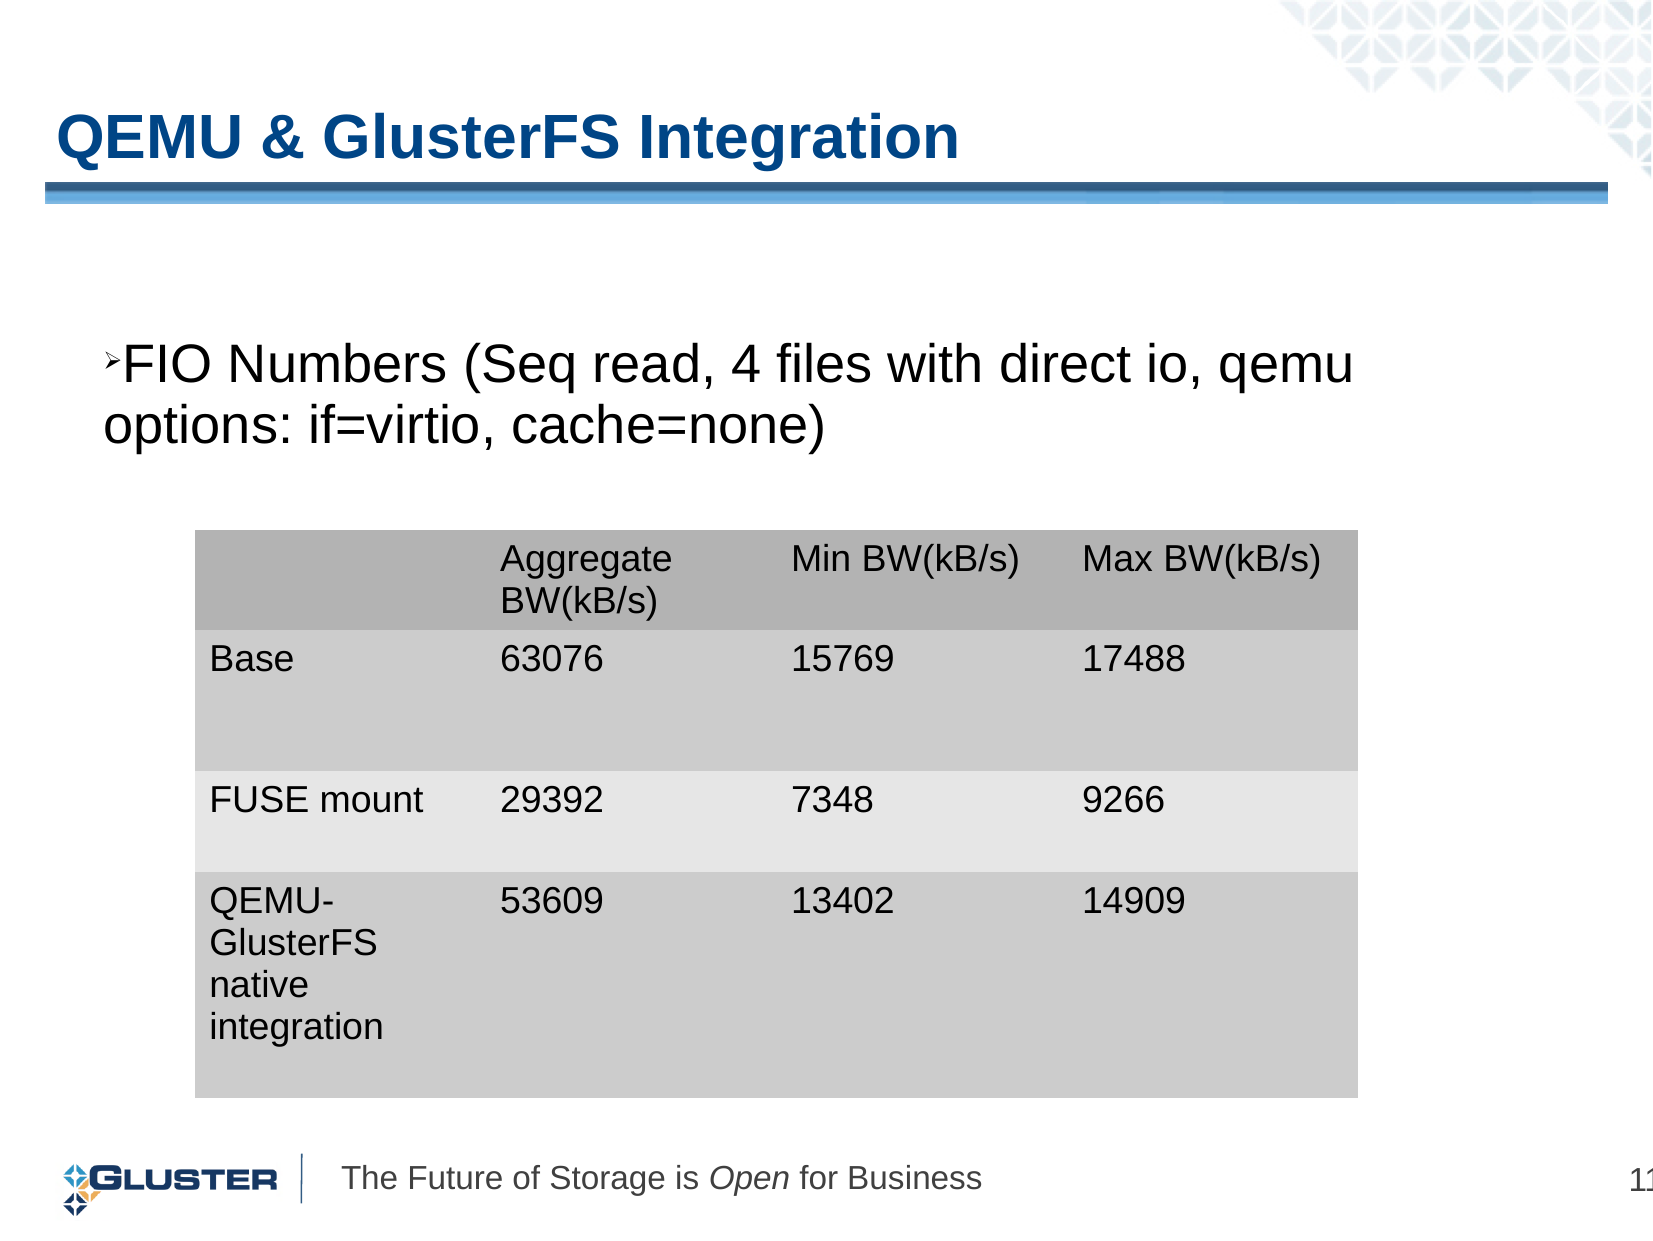

QEMU & GlusterFS Integration
FIO Numbers (Seq read, 4 files with direct io, qemu options: if=virtio, cache=none)
| | Aggregate BW(kB/s) | Min BW(kB/s) | Max BW(kB/s) |
| --- | --- | --- | --- |
| Base | 63076 | 15769 | 17488 |
| FUSE mount | 29392 | 7348 | 9266 |
| QEMU-GlusterFS native integration | 53609 | 13402 | 14909 |